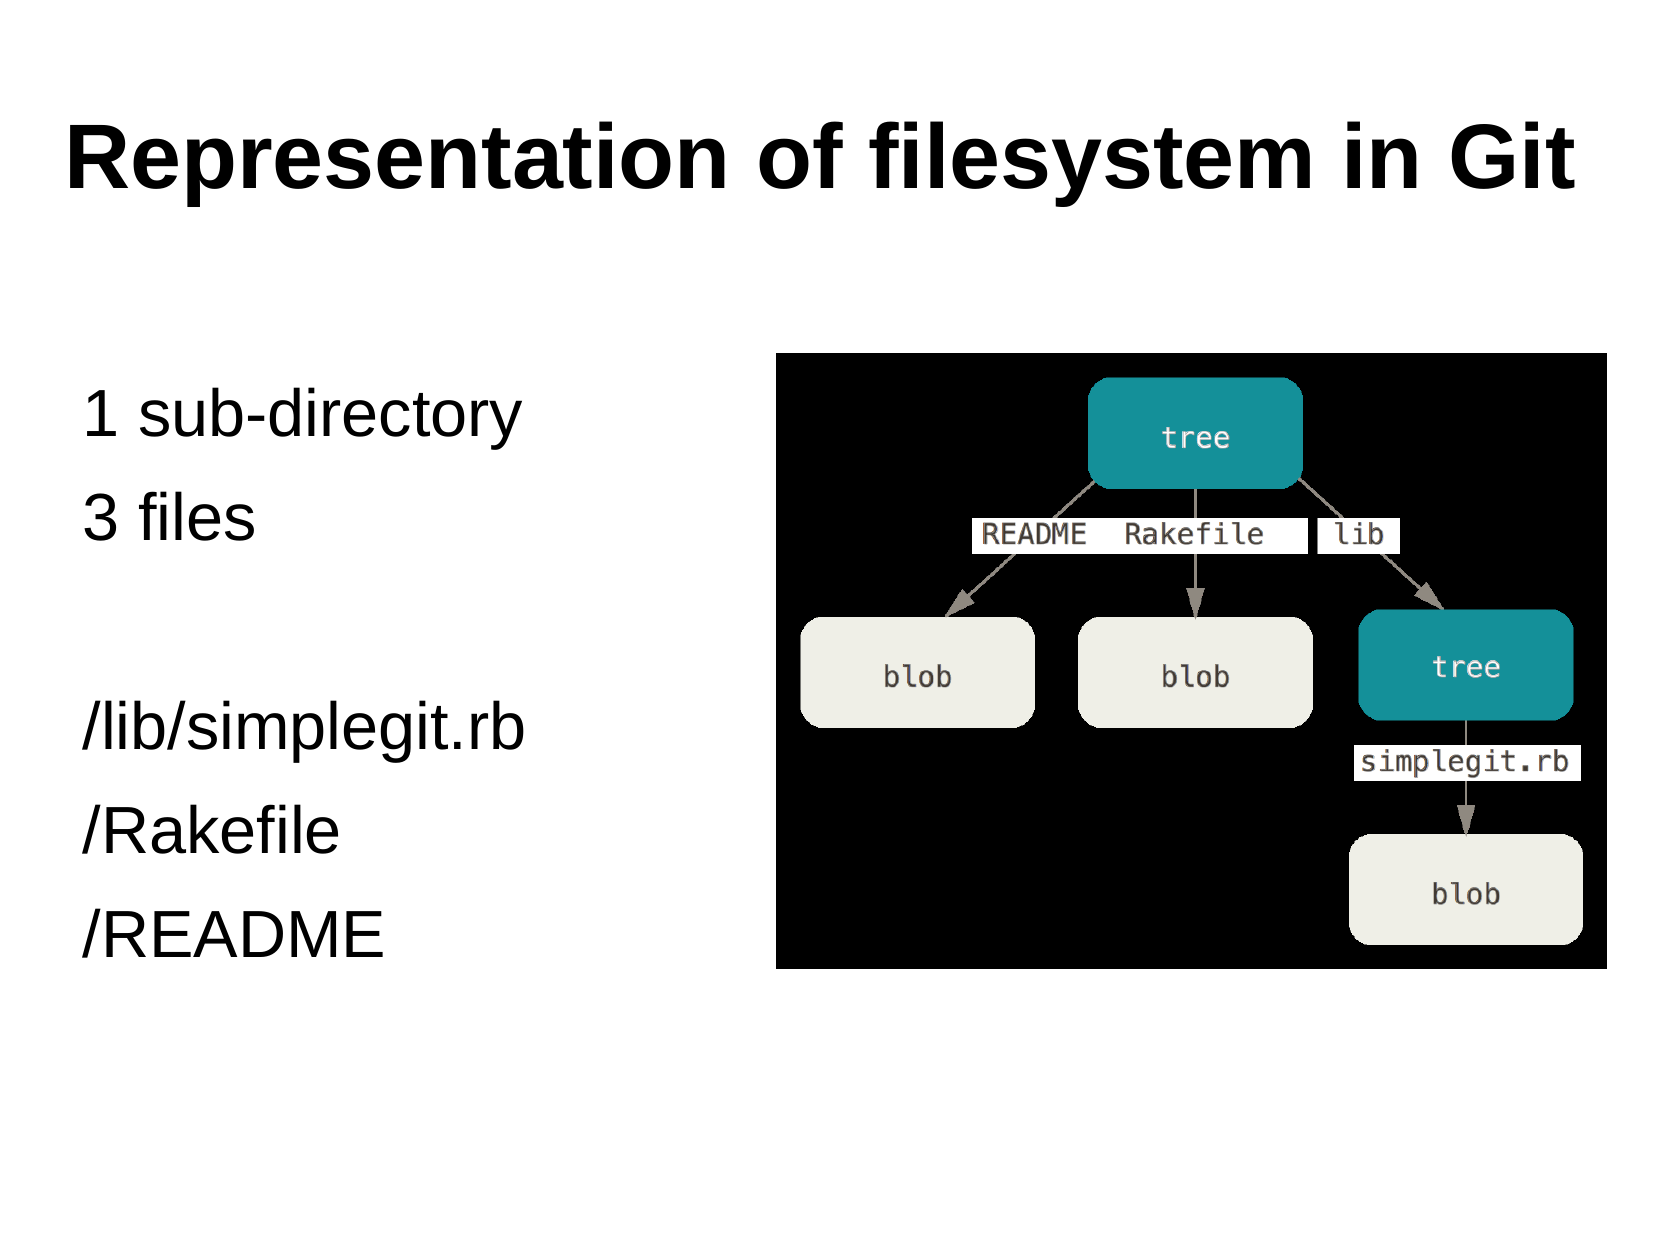

# Representation of filesystem in Git
1 sub-directory
3 files
/lib/simplegit.rb
/Rakefile
/README